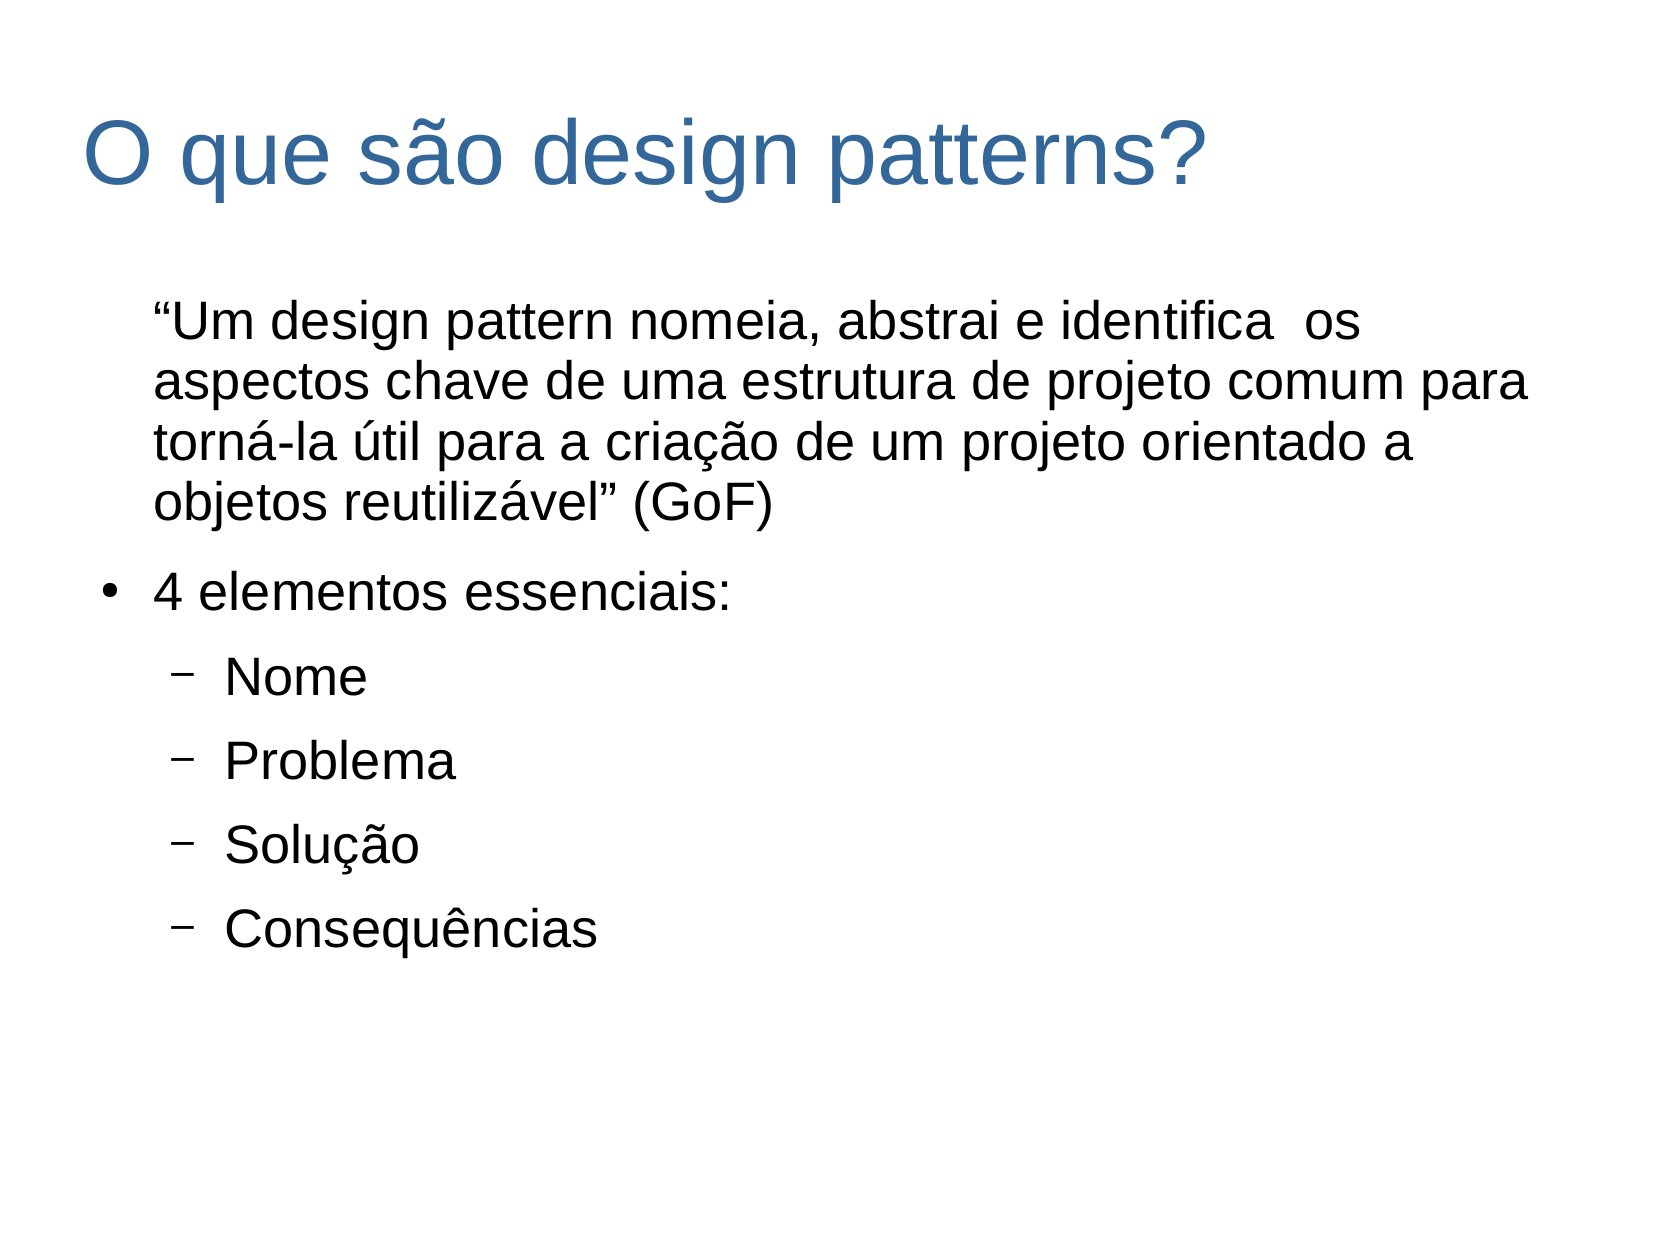

# O que são design patterns?
“Um design pattern nomeia, abstrai e identifica os aspectos chave de uma estrutura de projeto comum para torná-la útil para a criação de um projeto orientado a objetos reutilizável” (GoF)
4 elementos essenciais:
Nome
Problema
Solução
Consequências